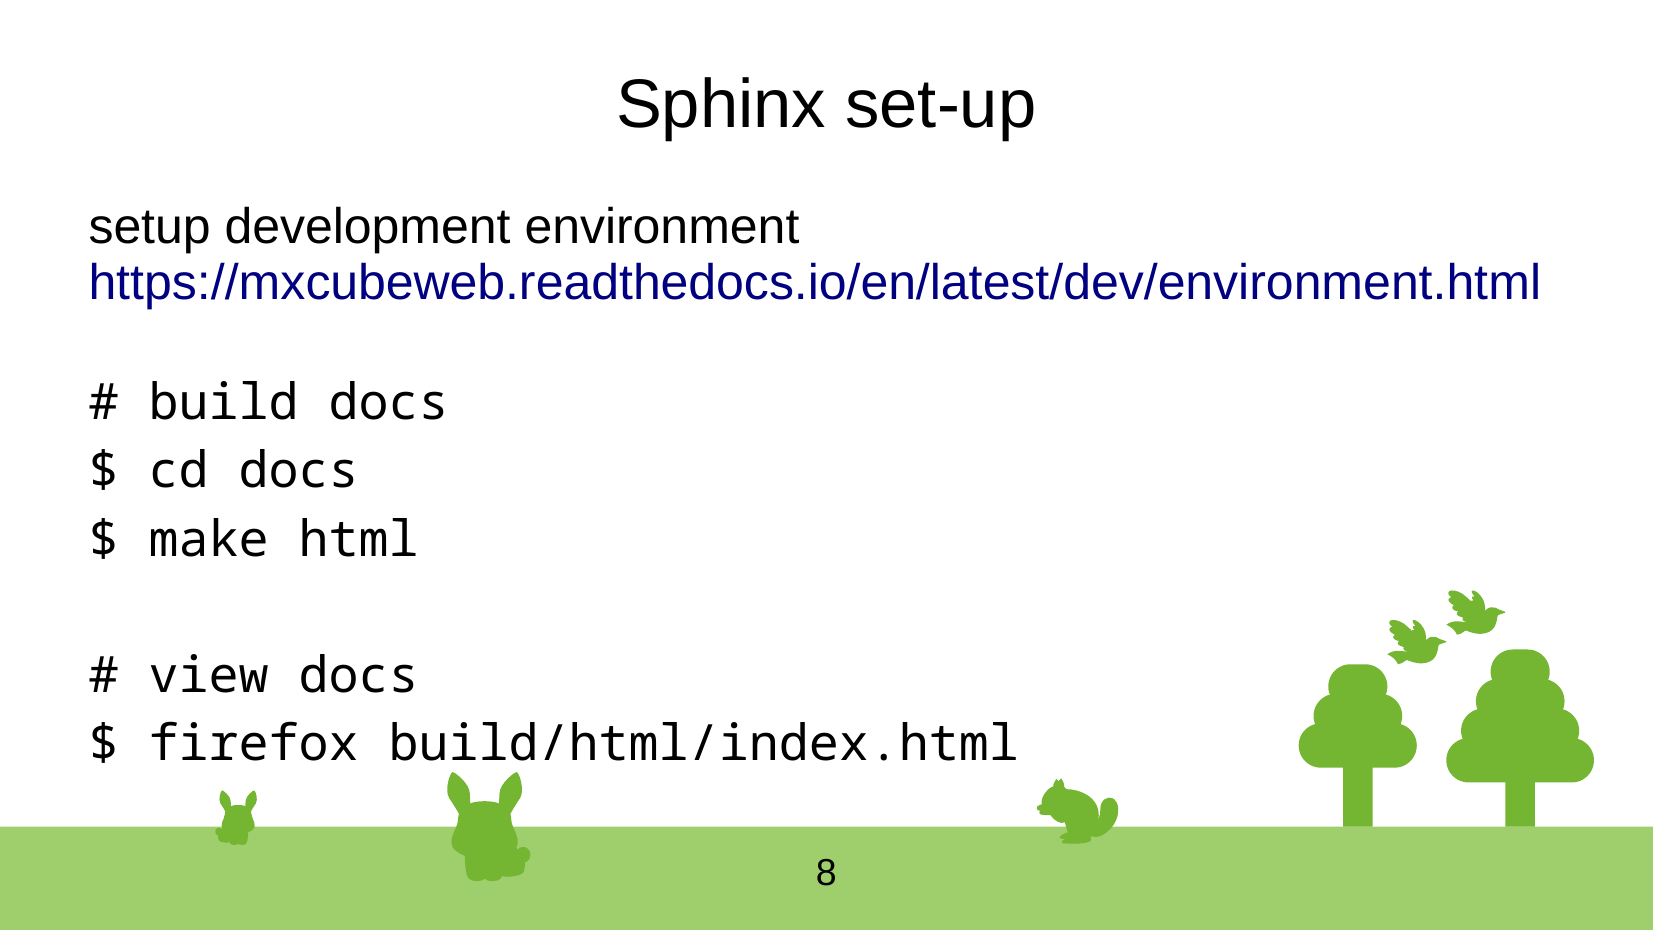

# Sphinx set-up
setup development environment
https://mxcubeweb.readthedocs.io/en/latest/dev/environment.html
# build docs
$ cd docs
$ make html
# view docs
$ firefox build/html/index.html